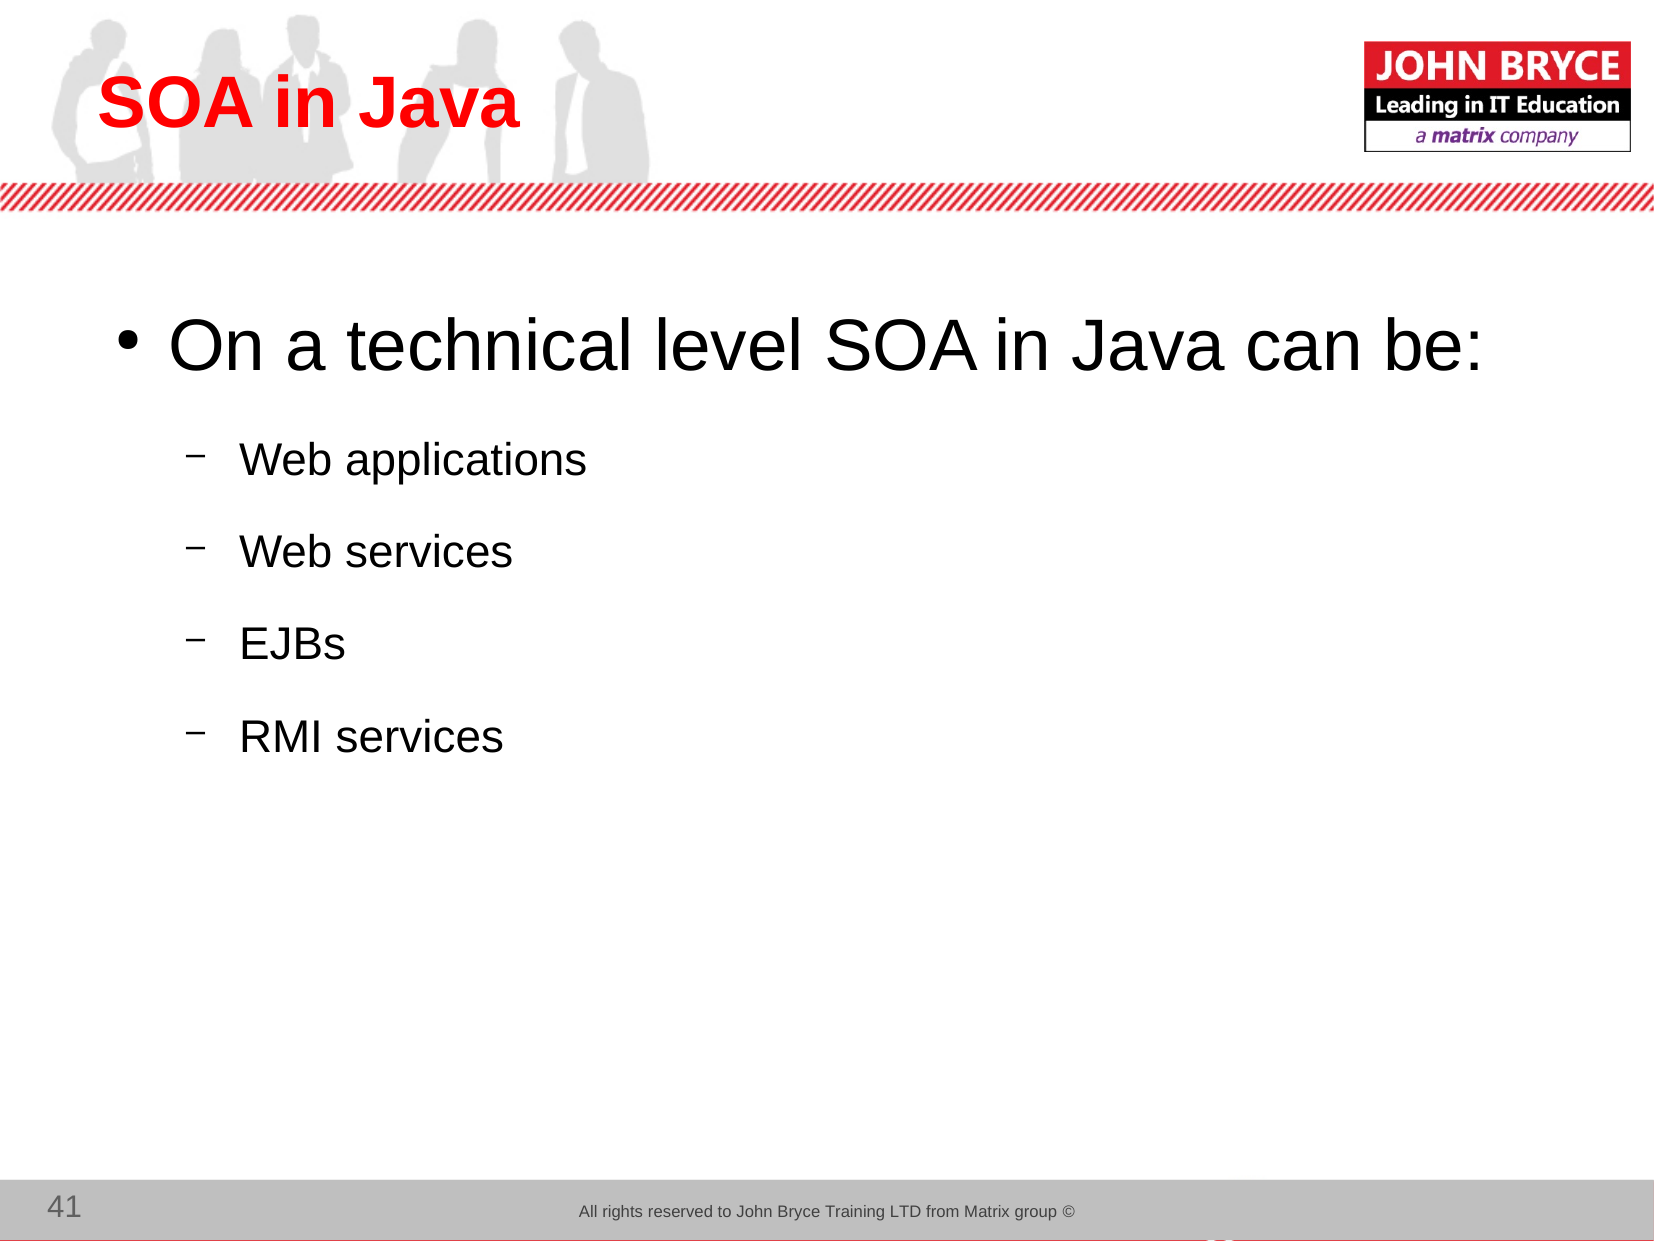

# SOA in Java
On a technical level SOA in Java can be:
Web applications
Web services
EJBs
RMI services